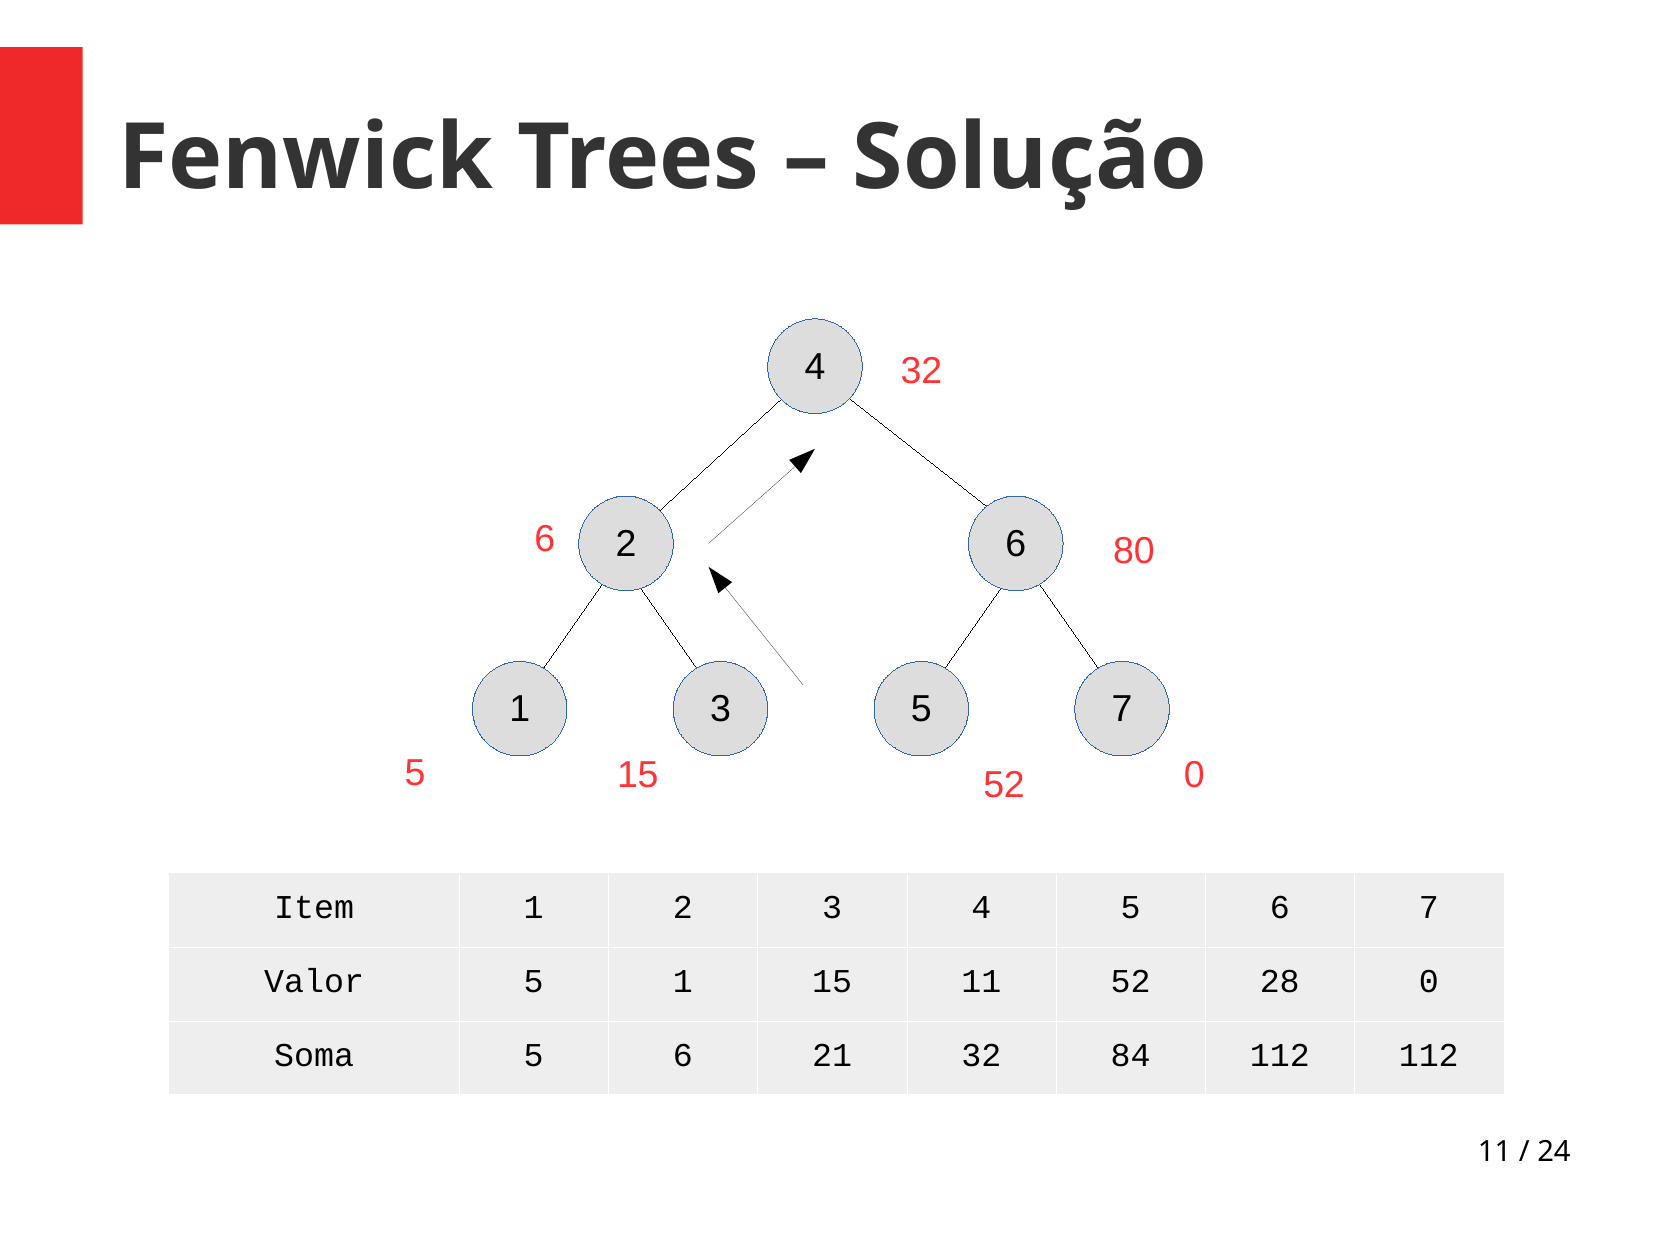

# Fenwick Trees – Solução
4
32
2
6
6
80
1
3
5
7
5
15
0
52
| Item | 1 | 2 | 3 | 4 | 5 | 6 | 7 |
| --- | --- | --- | --- | --- | --- | --- | --- |
| Valor | 5 | 1 | 15 | 11 | 52 | 28 | 0 |
| Soma | 5 | 6 | 21 | 32 | 84 | 112 | 112 |
11